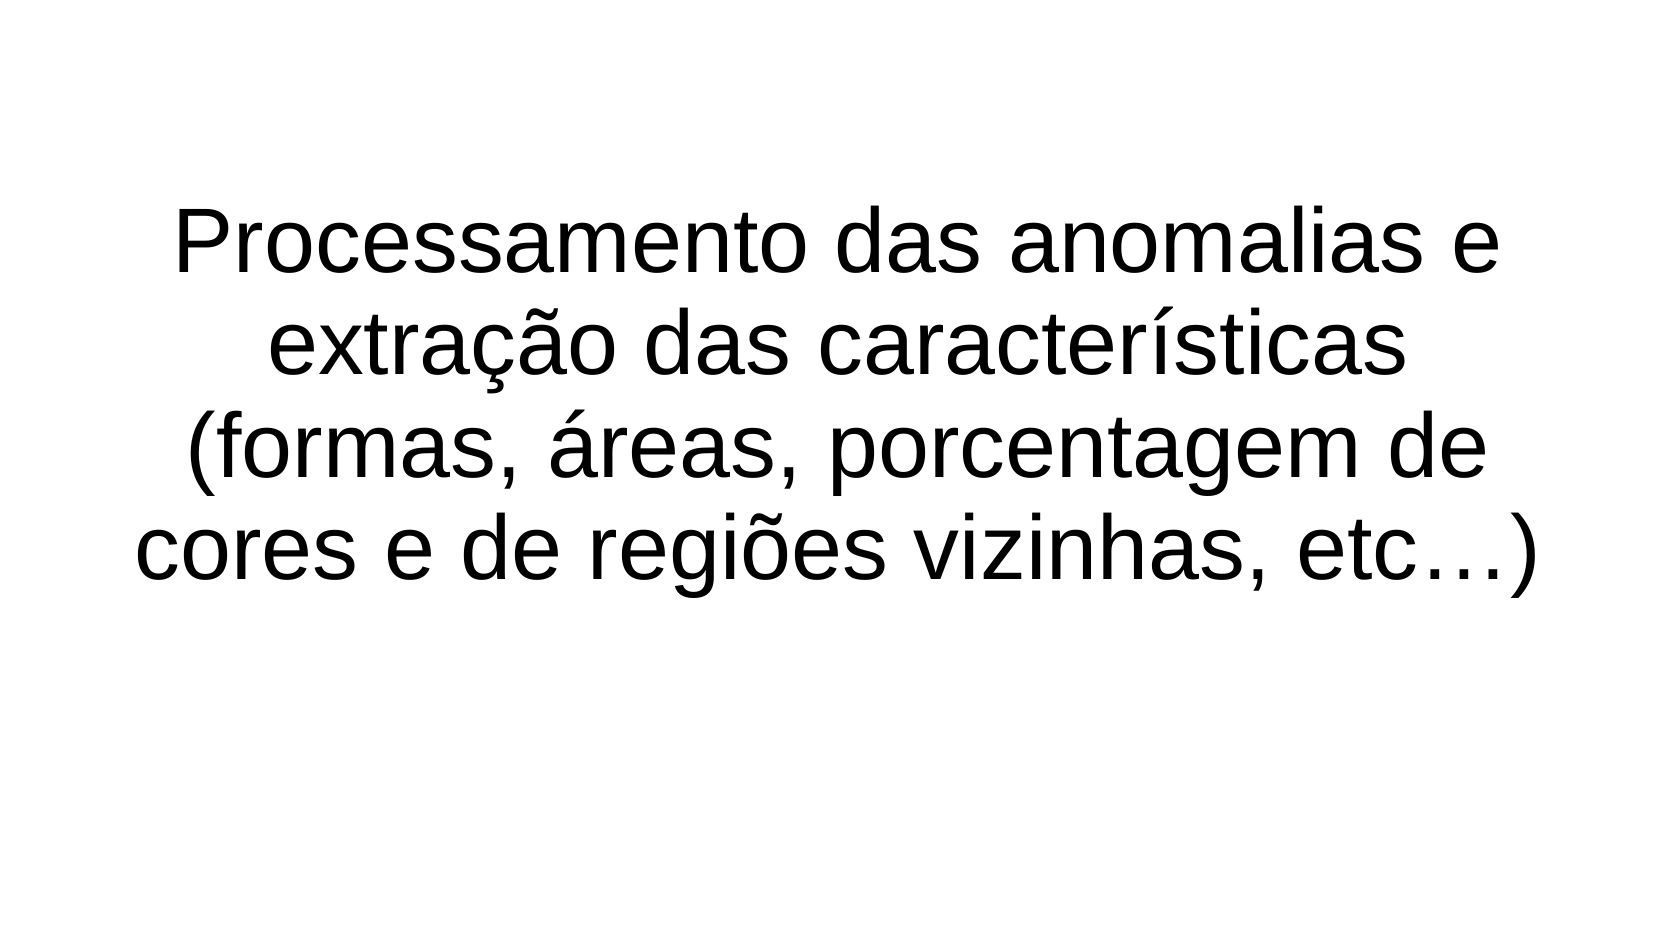

# Processamento das anomalias e extração das características (formas, áreas, porcentagem de cores e de regiões vizinhas, etc…)